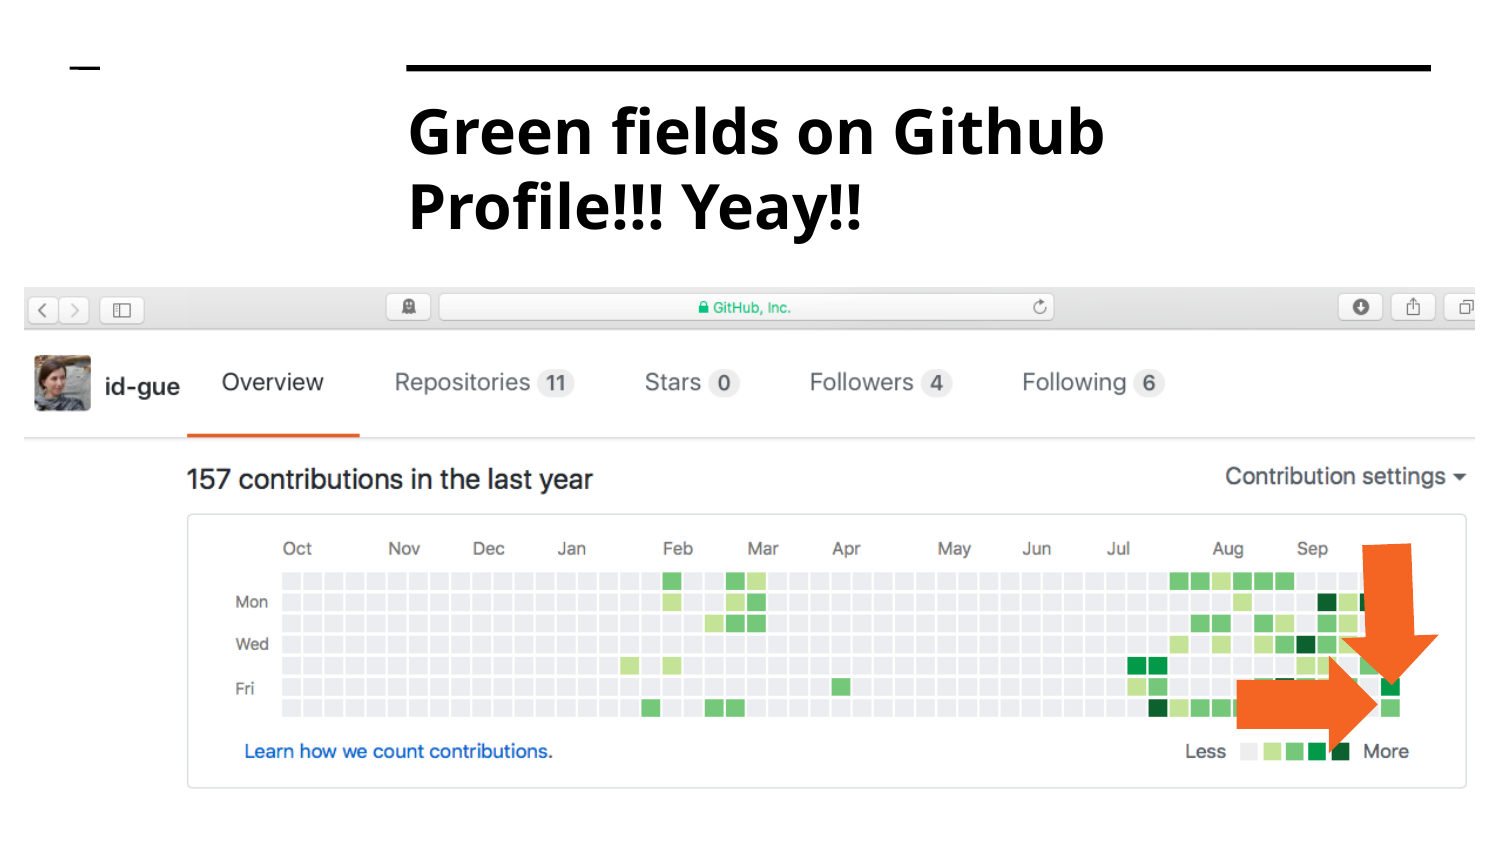

# Green fields on Github Profile!!! Yeay!!